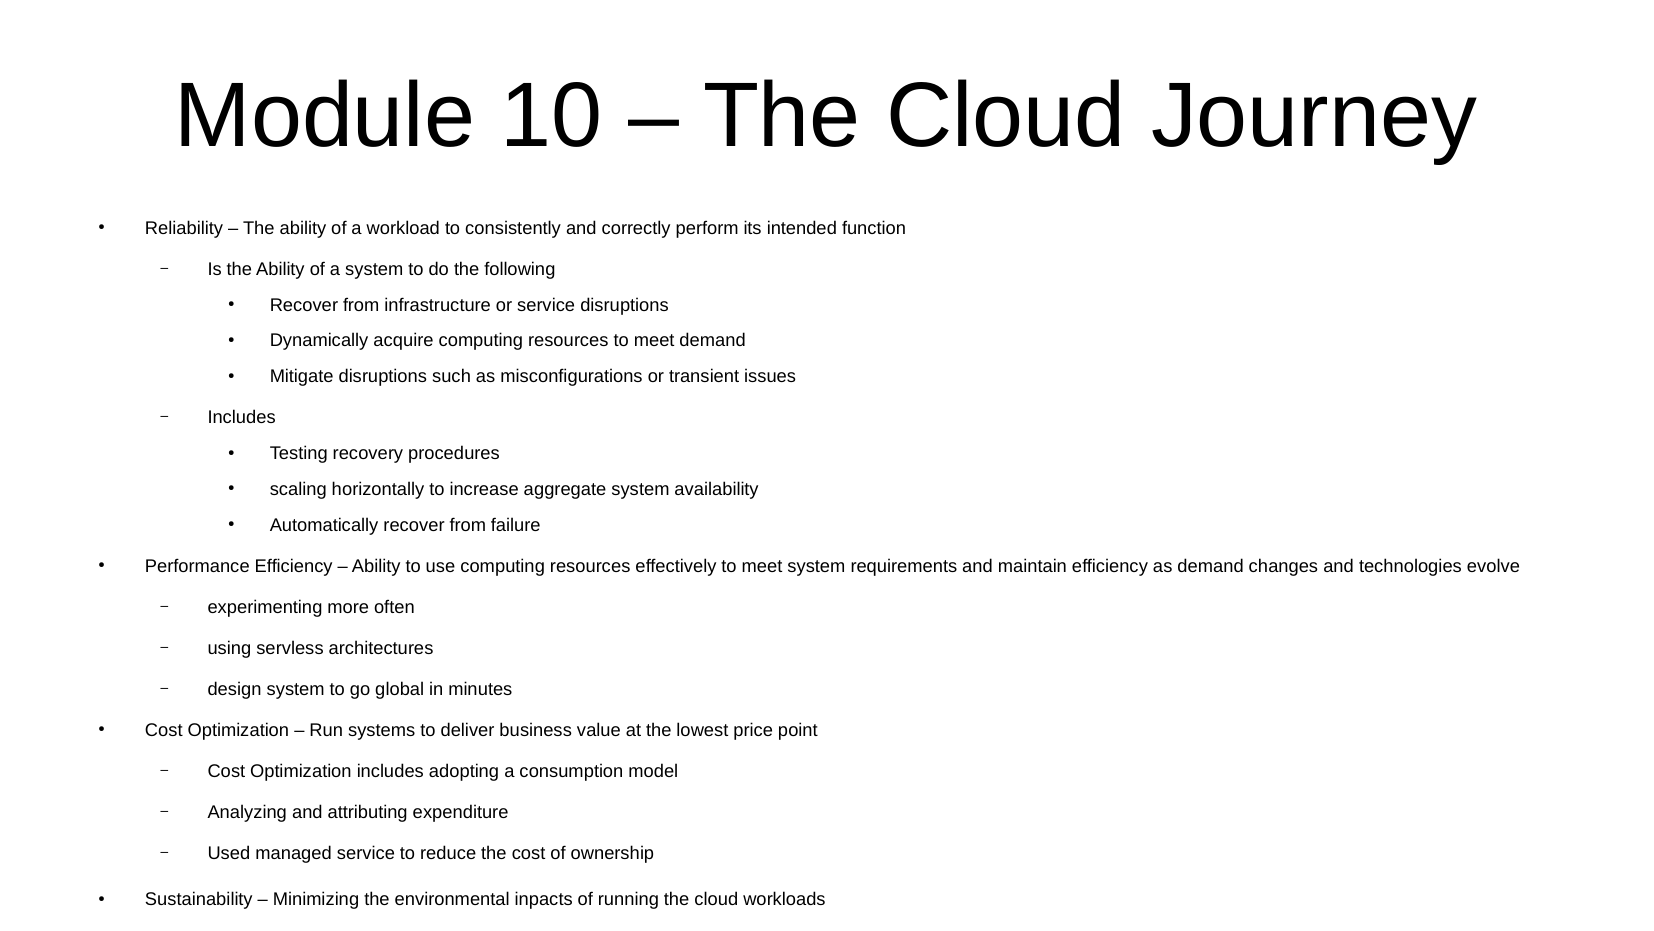

# Module 10 – The Cloud Journey
Reliability – The ability of a workload to consistently and correctly perform its intended function
Is the Ability of a system to do the following
Recover from infrastructure or service disruptions
Dynamically acquire computing resources to meet demand
Mitigate disruptions such as misconfigurations or transient issues
Includes
Testing recovery procedures
scaling horizontally to increase aggregate system availability
Automatically recover from failure
Performance Efficiency – Ability to use computing resources effectively to meet system requirements and maintain efficiency as demand changes and technologies evolve
experimenting more often
using servless architectures
design system to go global in minutes
Cost Optimization – Run systems to deliver business value at the lowest price point
Cost Optimization includes adopting a consumption model
Analyzing and attributing expenditure
Used managed service to reduce the cost of ownership
Sustainability – Minimizing the environmental inpacts of running the cloud workloads